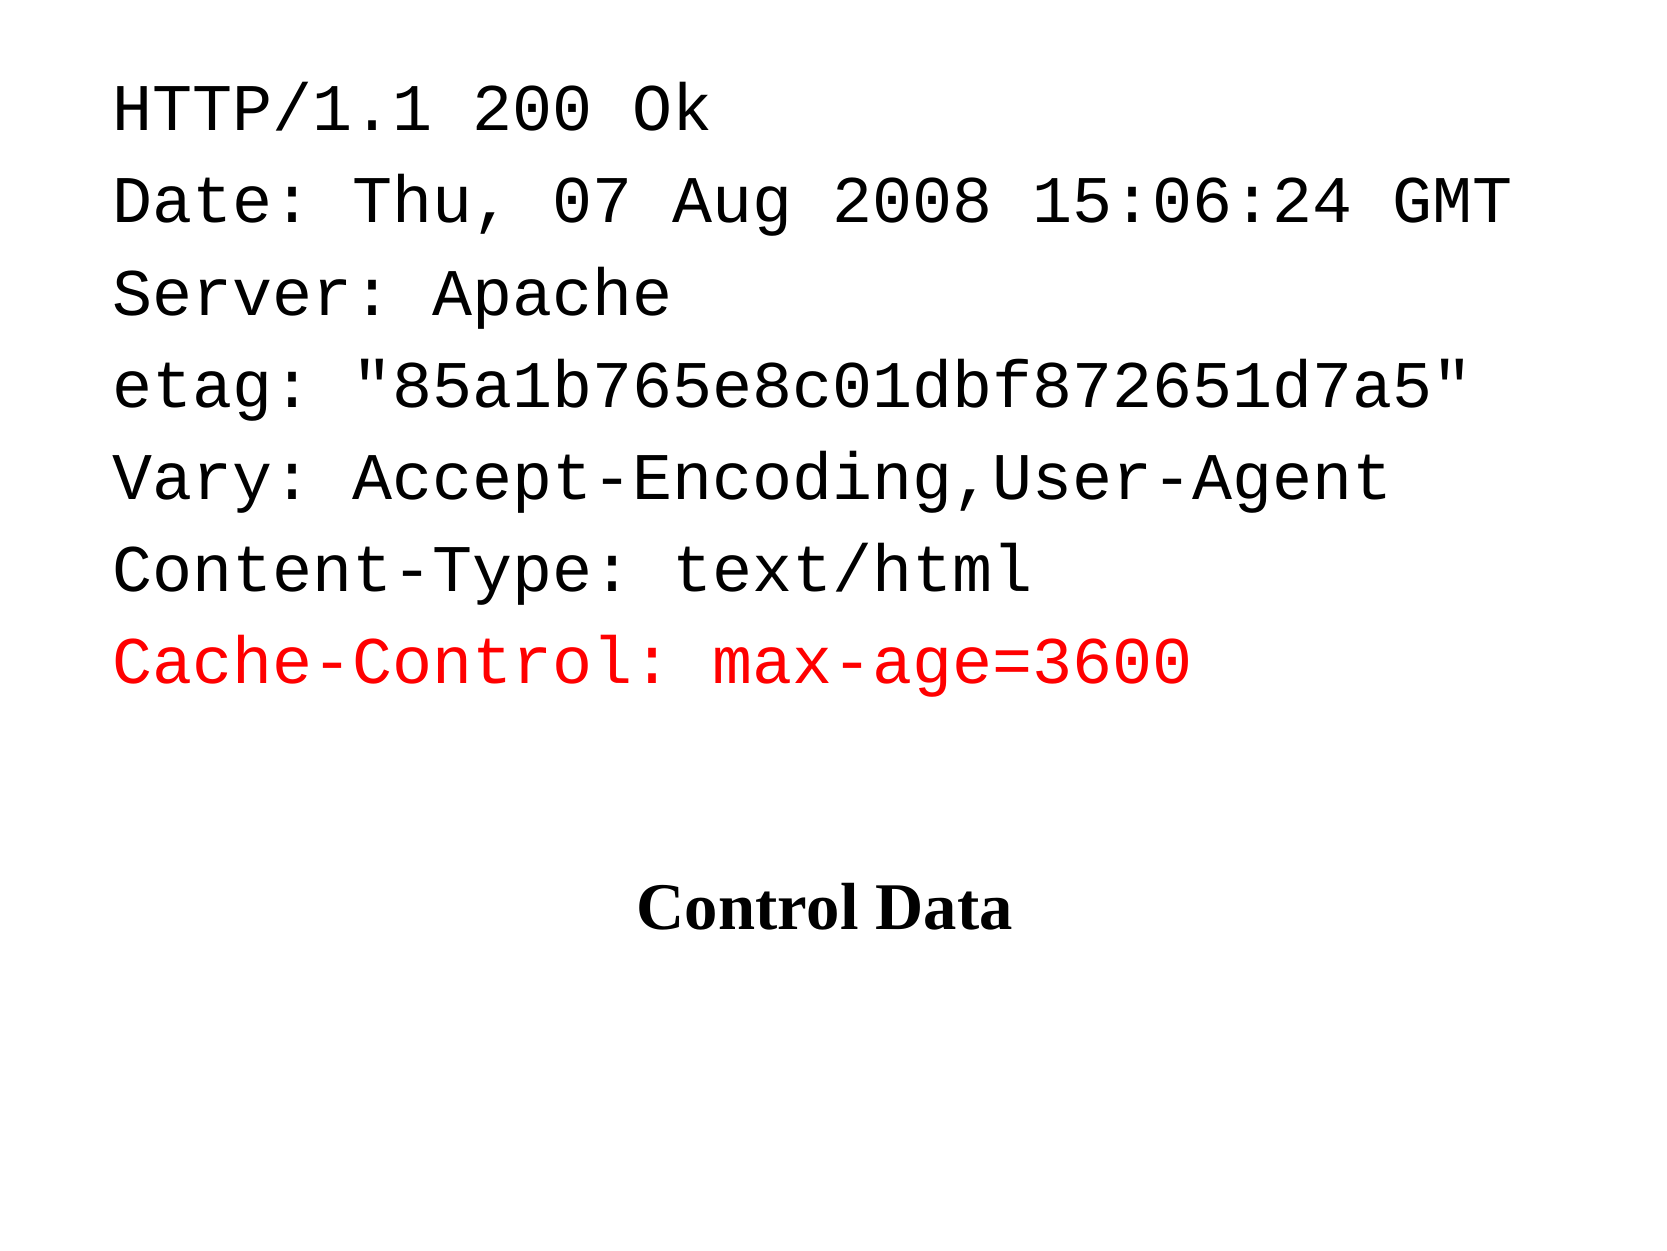

HTTP/1.1 200 Ok
Date: Thu, 07 Aug 2008 15:06:24 GMT
Server: Apache
etag: "85a1b765e8c01dbf872651d7a5"
Vary: Accept-Encoding,User-Agent
Content-Type: text/html
Cache-Control: max-age=3600
Control Data